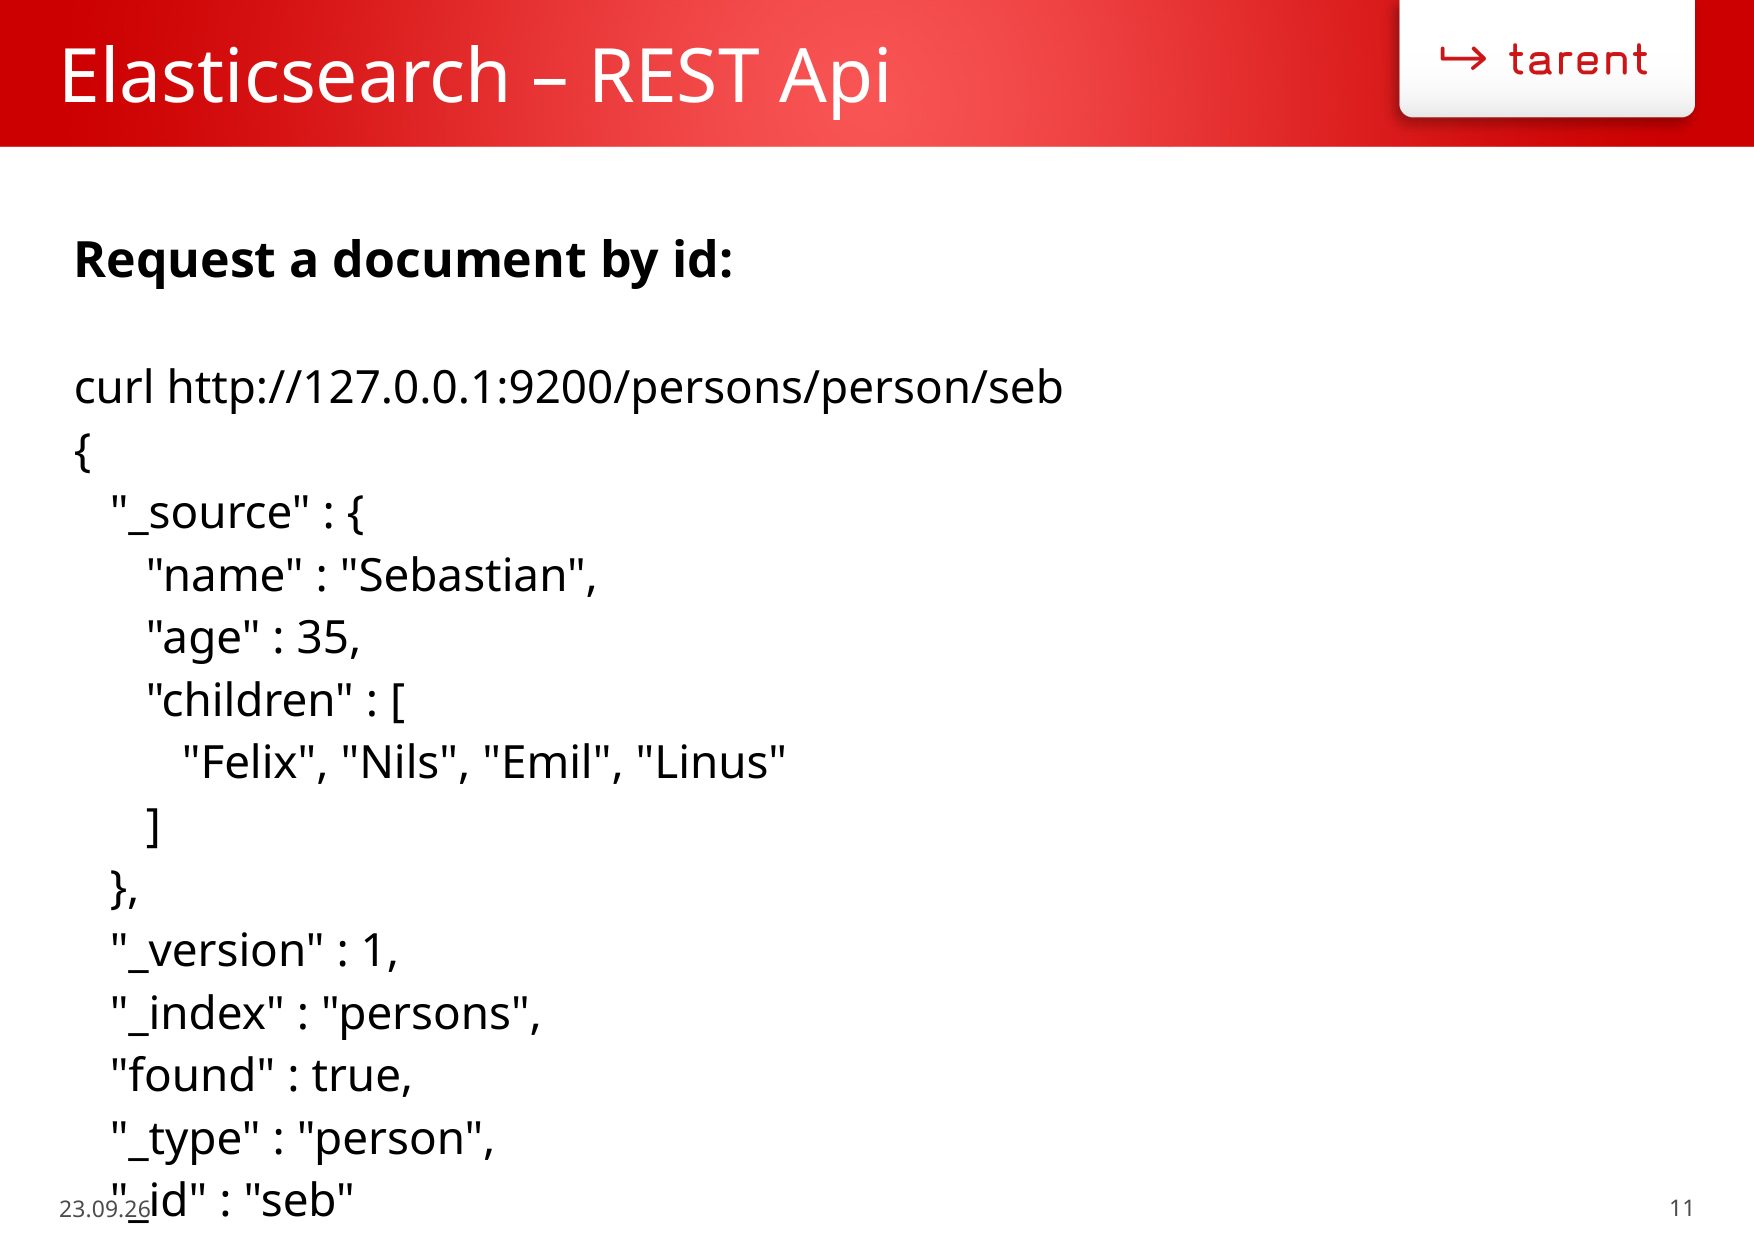

# Elasticsearch – REST Api
Request a document by id:
curl http://127.0.0.1:9200/persons/person/seb
{
 "_source" : {
 "name" : "Sebastian",
 "age" : 35,
 "children" : [
 "Felix", "Nils", "Emil", "Linus"
 ]
 },
 "_version" : 1,
 "_index" : "persons",
 "found" : true,
 "_type" : "person",
 "_id" : "seb"
}